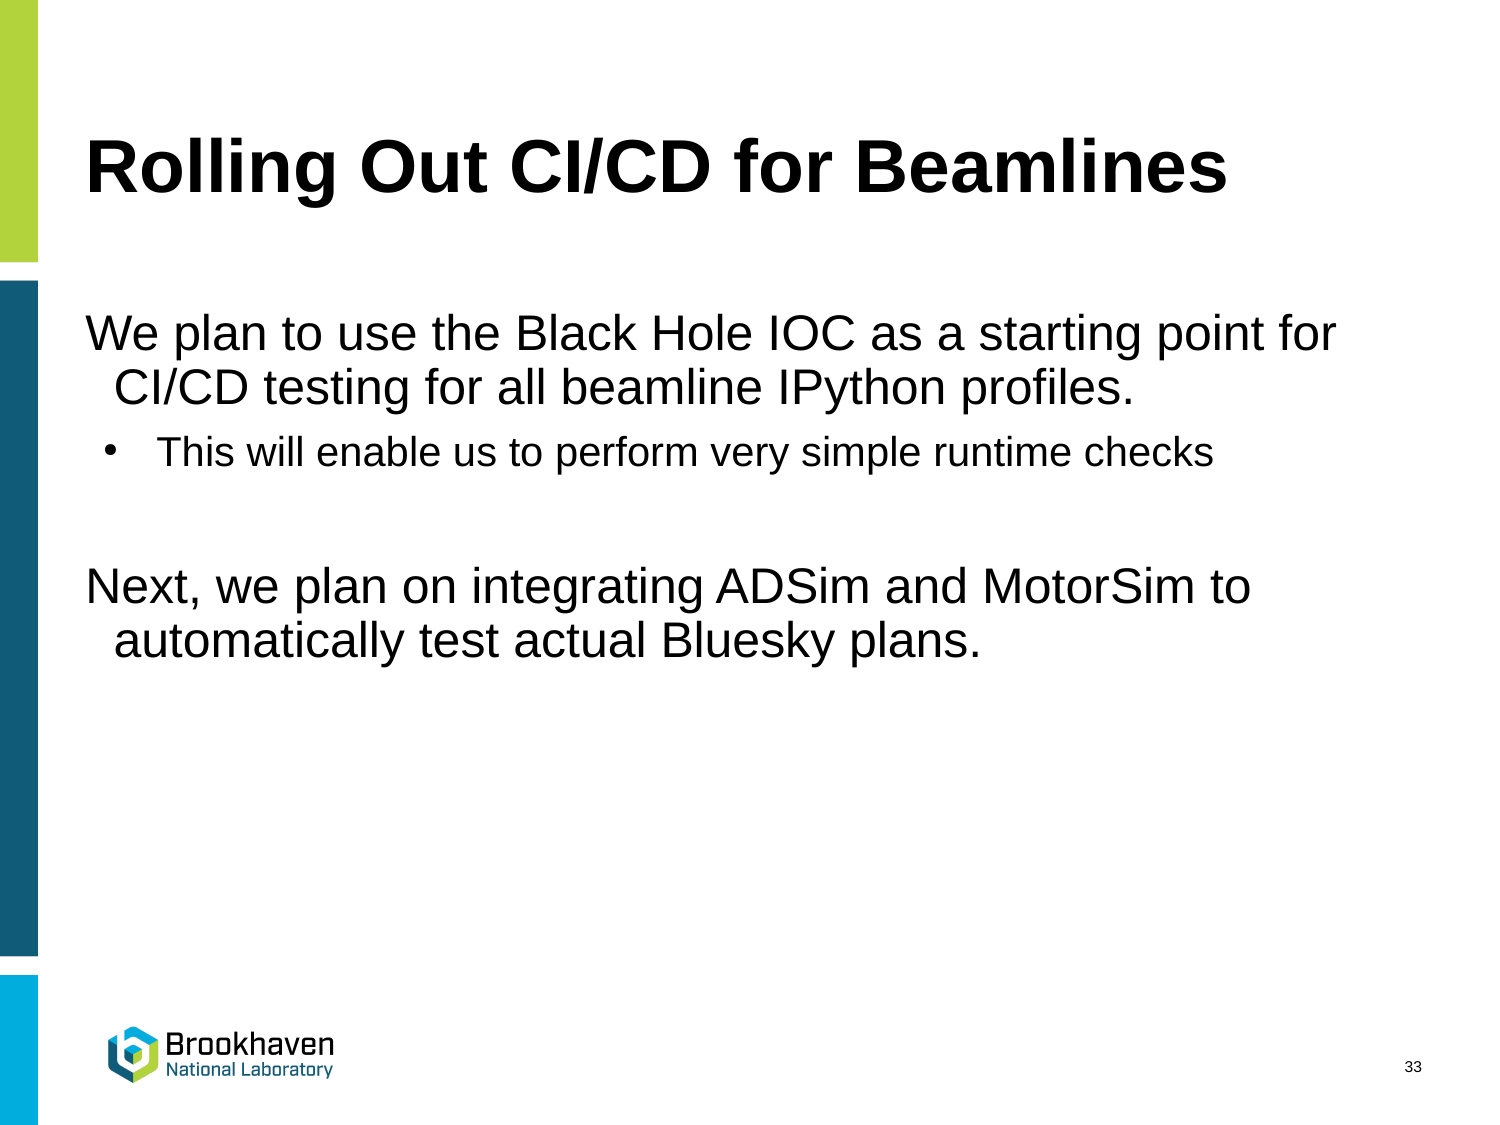

# Rolling Out CI/CD for Beamlines
We plan to use the Black Hole IOC as a starting point for CI/CD testing for all beamline IPython profiles.
This will enable us to perform very simple runtime checks
Next, we plan on integrating ADSim and MotorSim to automatically test actual Bluesky plans.